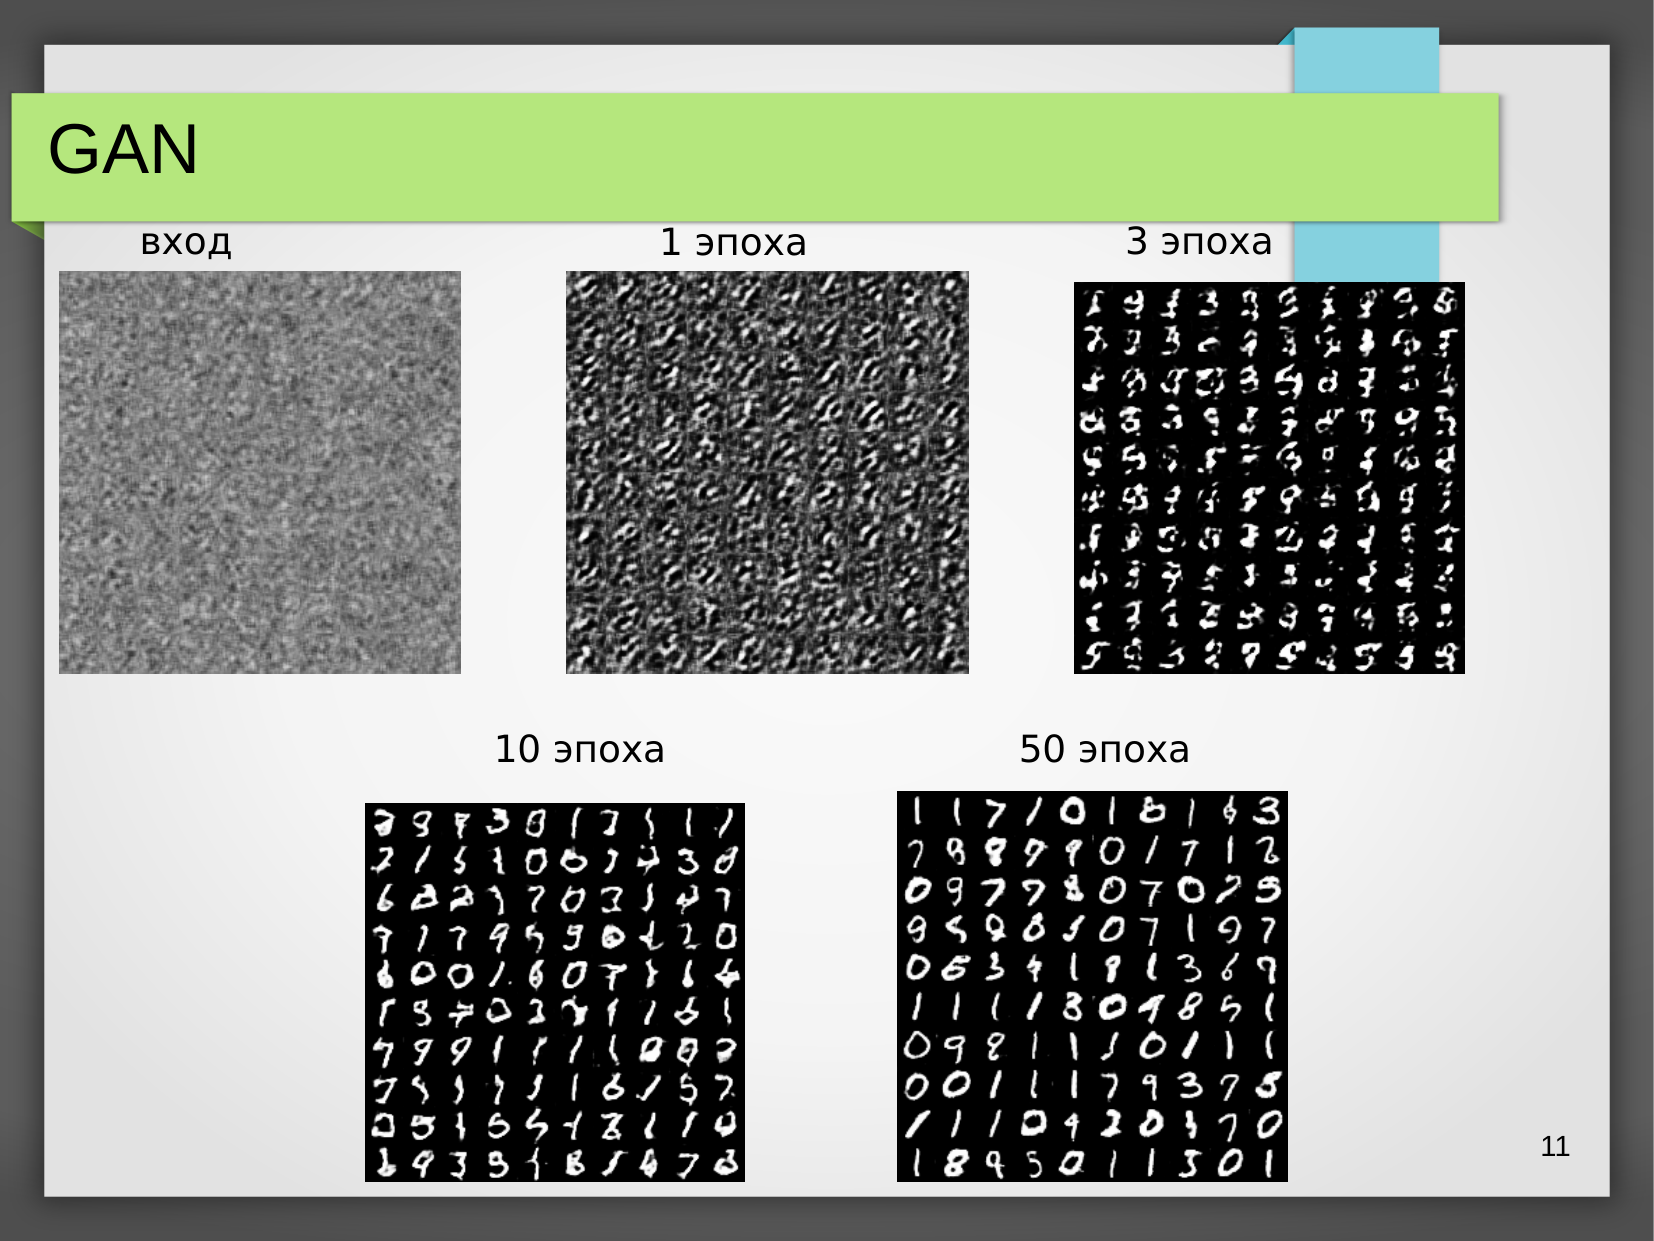

# GAN
вход
3 эпоха
1 эпоха
10 эпоха
50 эпоха
11